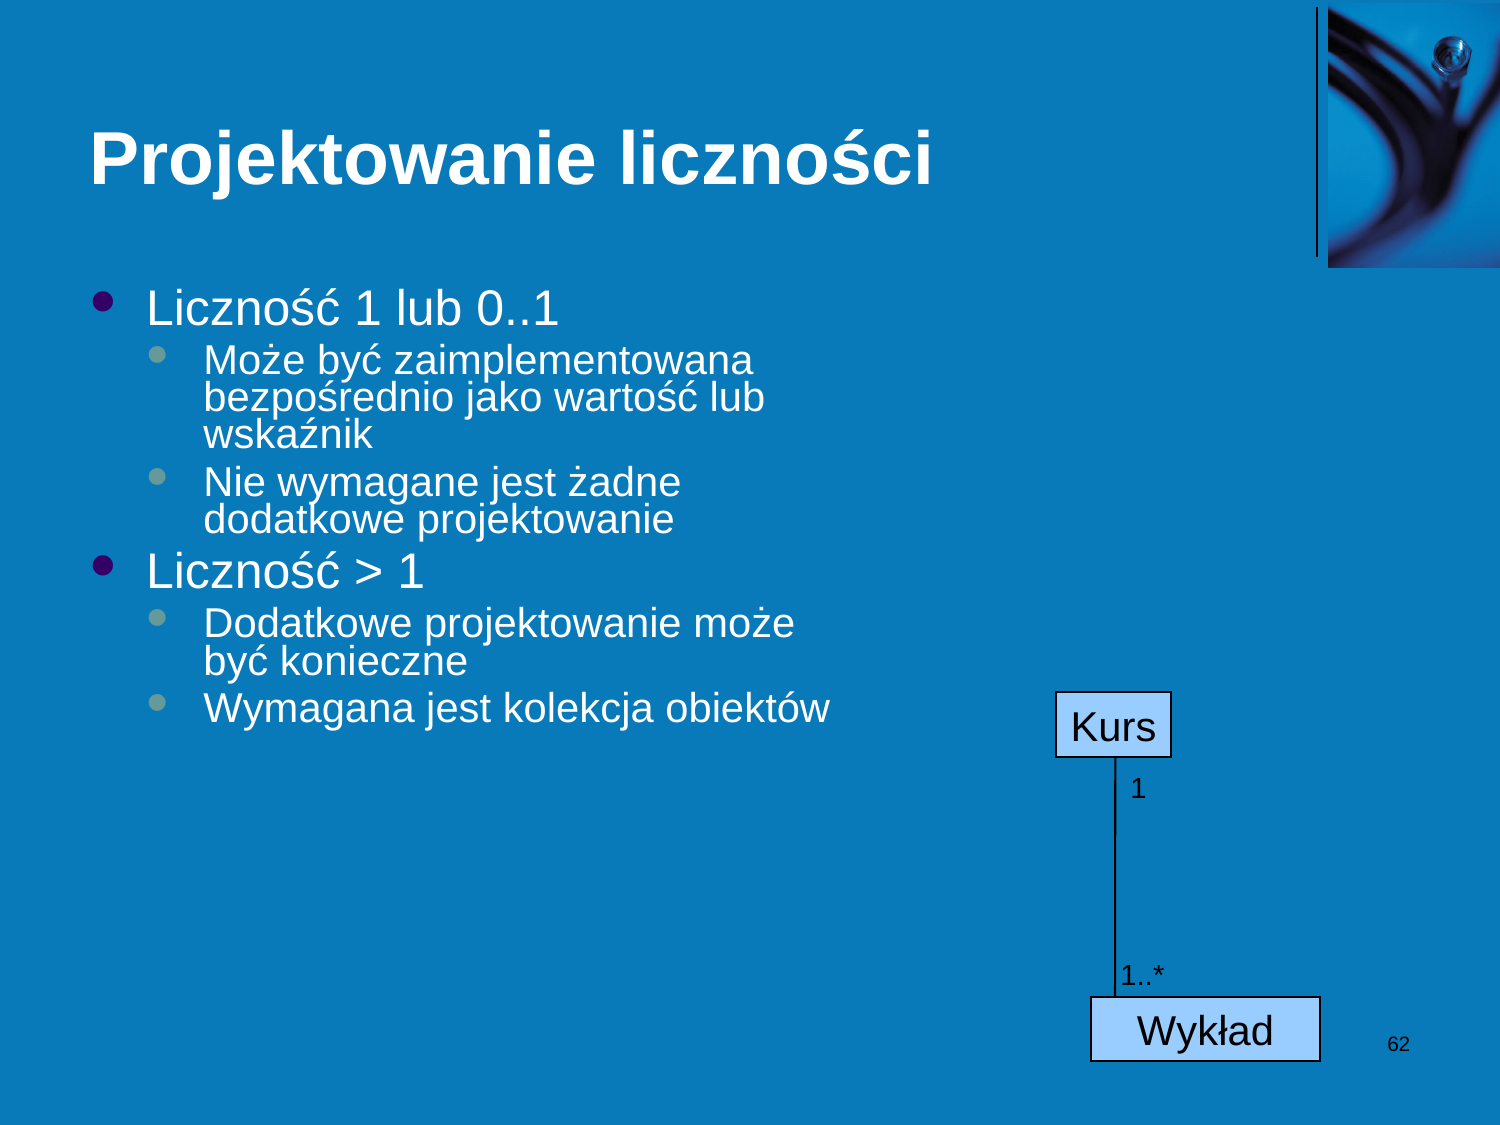

# Projektowanie liczności
Liczność 1 lub 0..1
Może być zaimplementowana bezpośrednio jako wartość lub wskaźnik
Nie wymagane jest żadne dodatkowe projektowanie
Liczność > 1
Dodatkowe projektowanie może być konieczne
Wymagana jest kolekcja obiektów
Kurs
1
1..*
Wykład
62